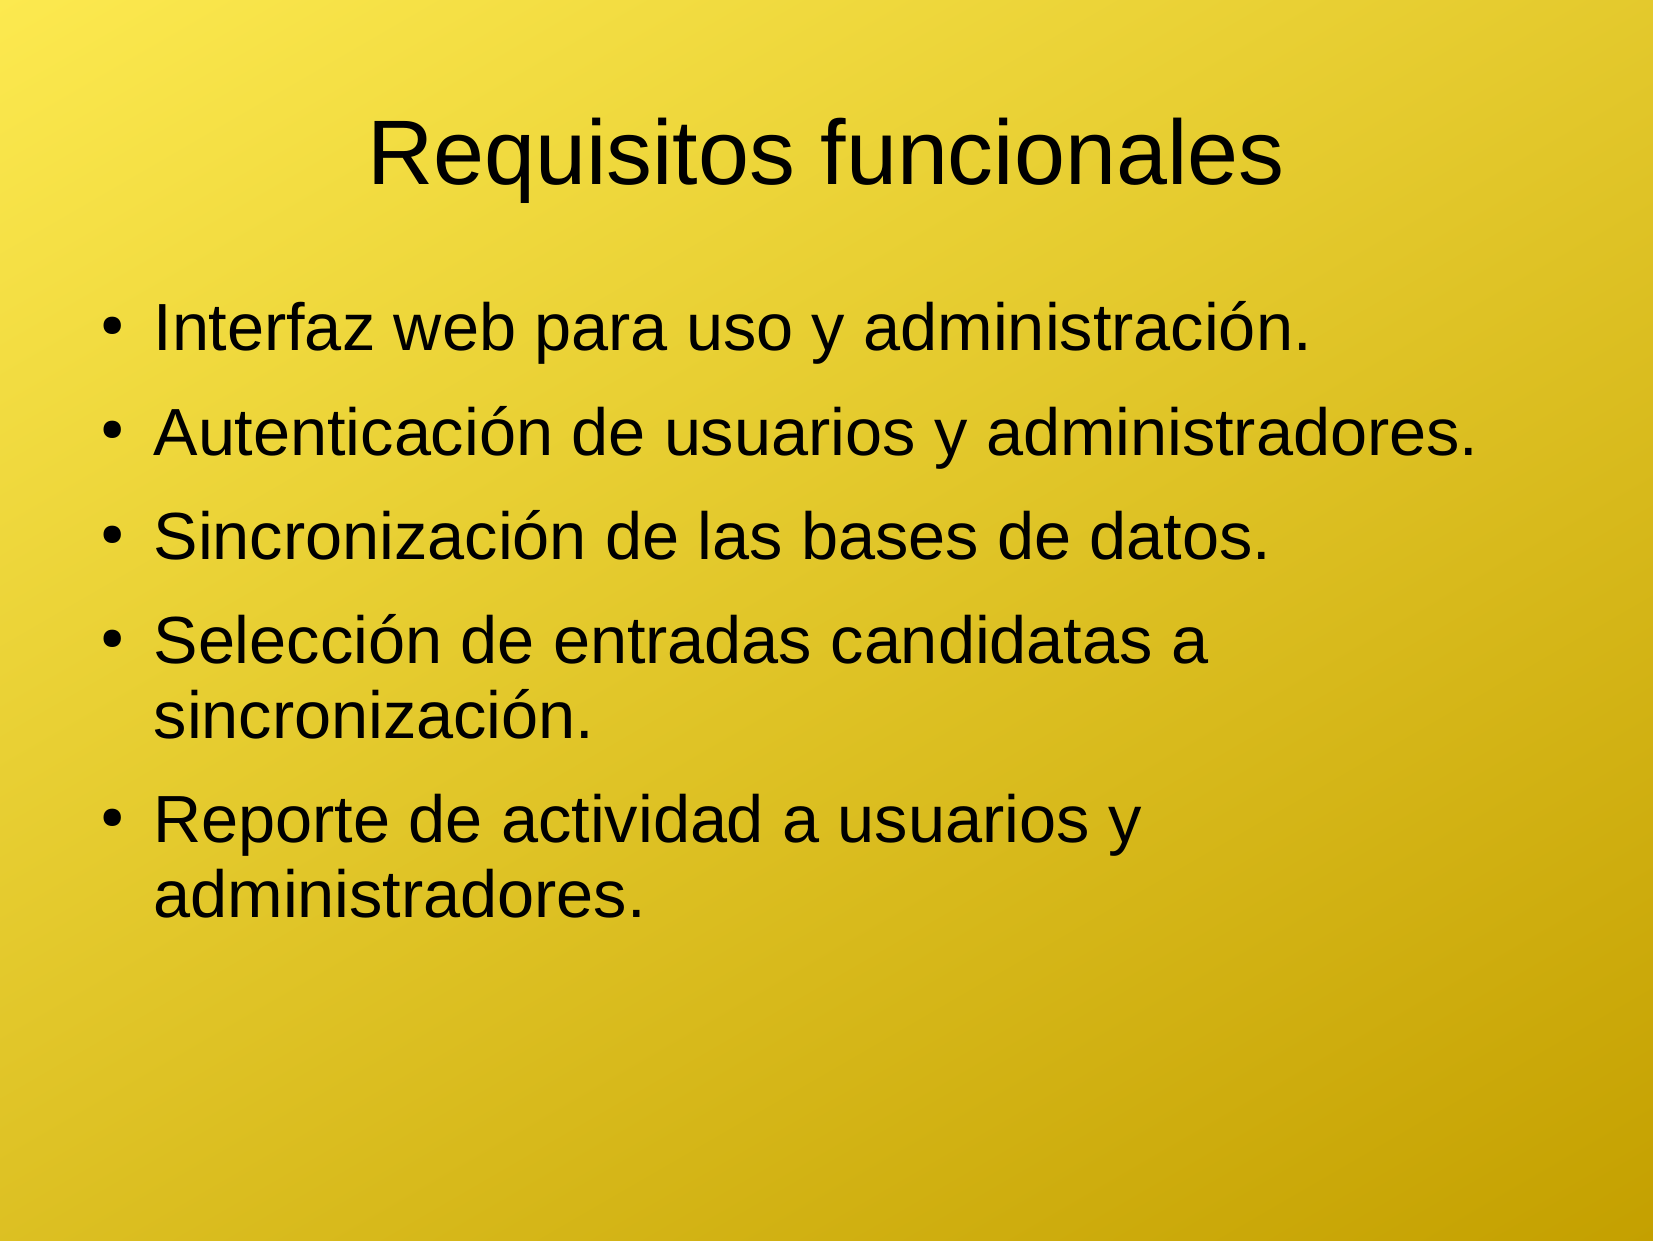

# Requisitos funcionales
Interfaz web para uso y administración.
Autenticación de usuarios y administradores.
Sincronización de las bases de datos.
Selección de entradas candidatas a sincronización.
Reporte de actividad a usuarios y administradores.